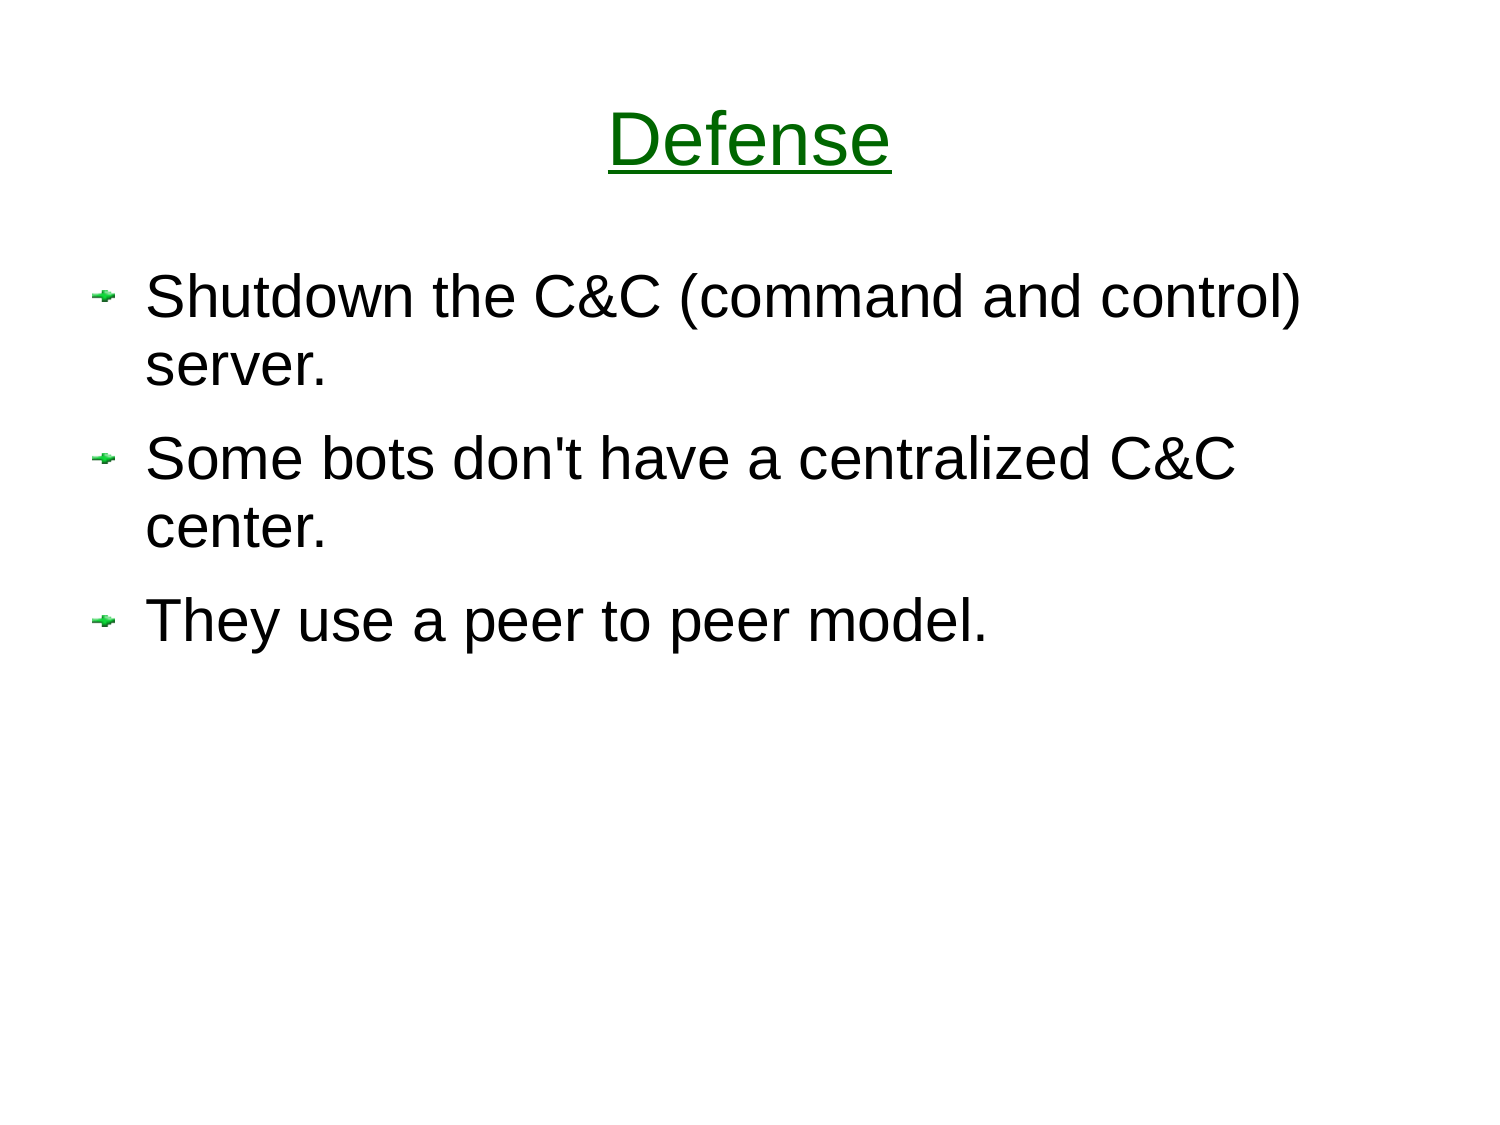

# Defense
Shutdown the C&C (command and control) server.
Some bots don't have a centralized C&C center.
They use a peer to peer model.